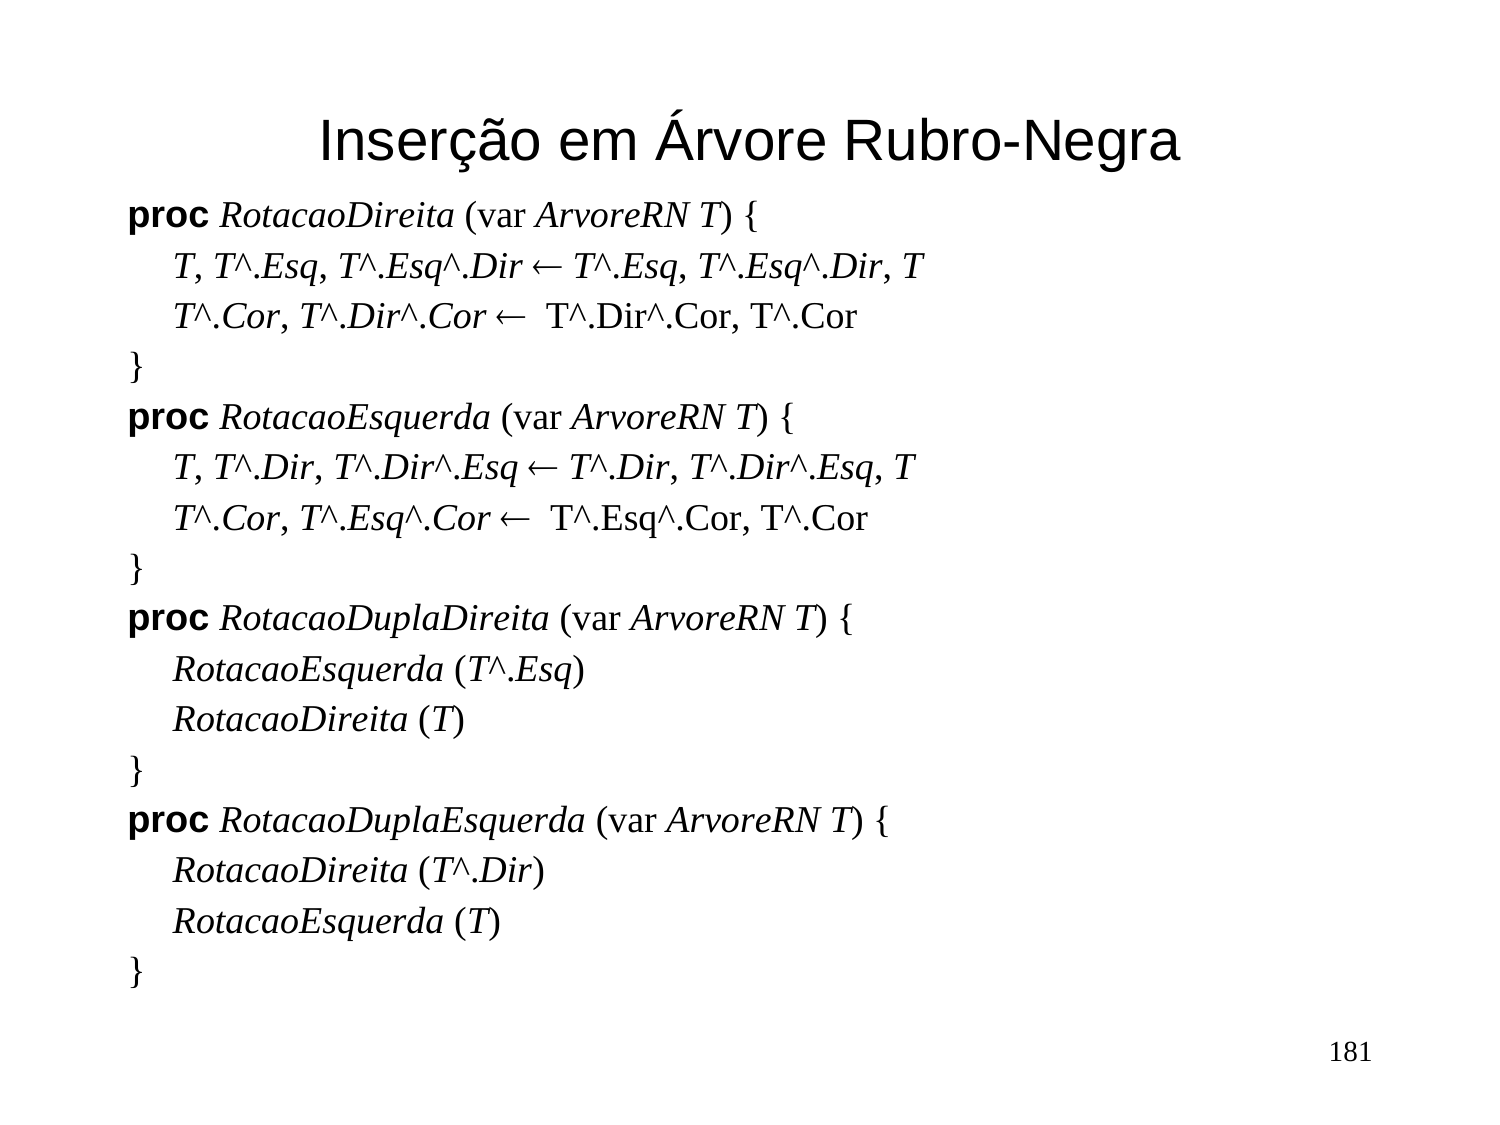

# Inserção em Árvore Rubro-Negra
proc RotacaoDireita (var ArvoreRN T) {
 T, T^.Esq, T^.Esq^.Dir  T^.Esq, T^.Esq^.Dir, T
 T^.Cor, T^.Dir^.Cor  T^.Dir^.Cor, T^.Cor
}
proc RotacaoEsquerda (var ArvoreRN T) {
 T, T^.Dir, T^.Dir^.Esq  T^.Dir, T^.Dir^.Esq, T
 T^.Cor, T^.Esq^.Cor  T^.Esq^.Cor, T^.Cor
}
proc RotacaoDuplaDireita (var ArvoreRN T) {
 RotacaoEsquerda (T^.Esq)
 RotacaoDireita (T)
}
proc RotacaoDuplaEsquerda (var ArvoreRN T) {
 RotacaoDireita (T^.Dir)
 RotacaoEsquerda (T)
}
181